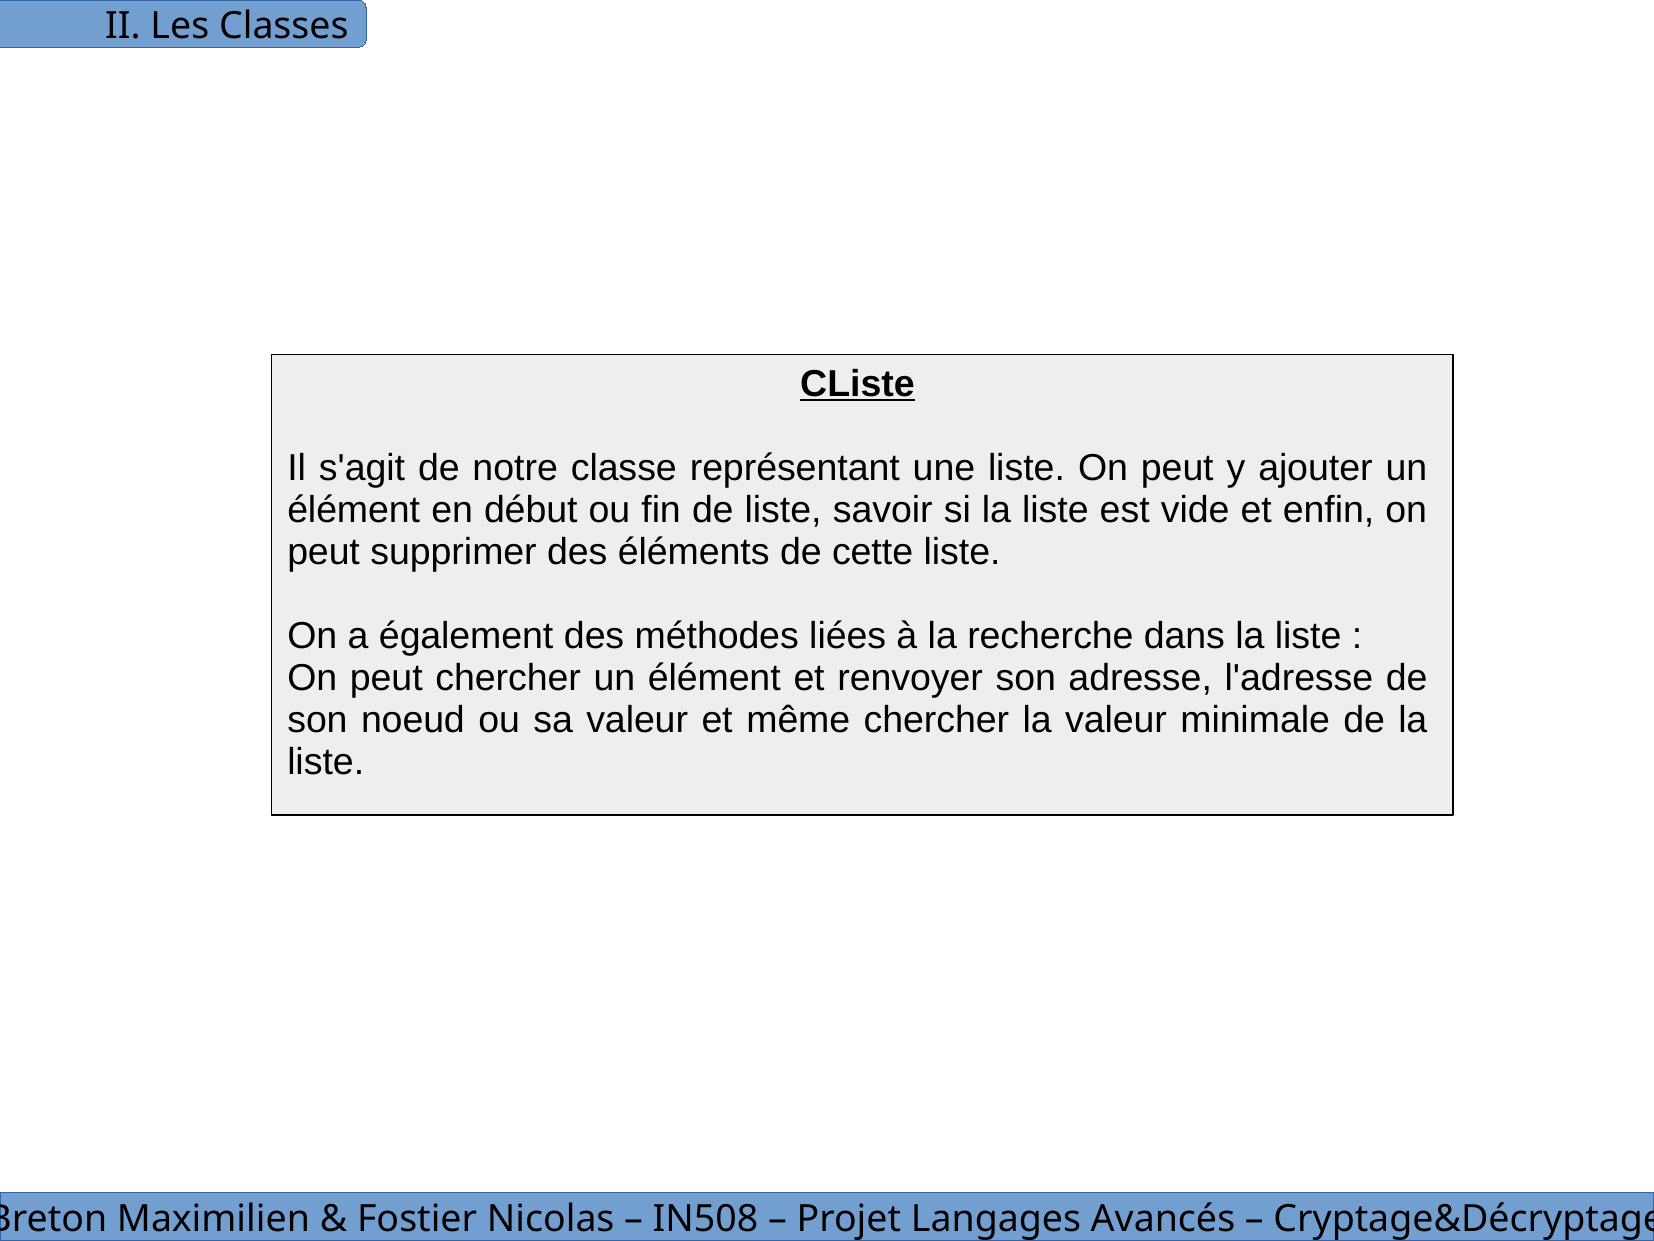

II. Les Classes
CListe
Il s'agit de notre classe représentant une liste. On peut y ajouter un élément en début ou fin de liste, savoir si la liste est vide et enfin, on peut supprimer des éléments de cette liste.
On a également des méthodes liées à la recherche dans la liste :
On peut chercher un élément et renvoyer son adresse, l'adresse de son noeud ou sa valeur et même chercher la valeur minimale de la liste.
Breton Maximilien & Fostier Nicolas – IN508 – Projet Langages Avancés – Cryptage&Décryptage